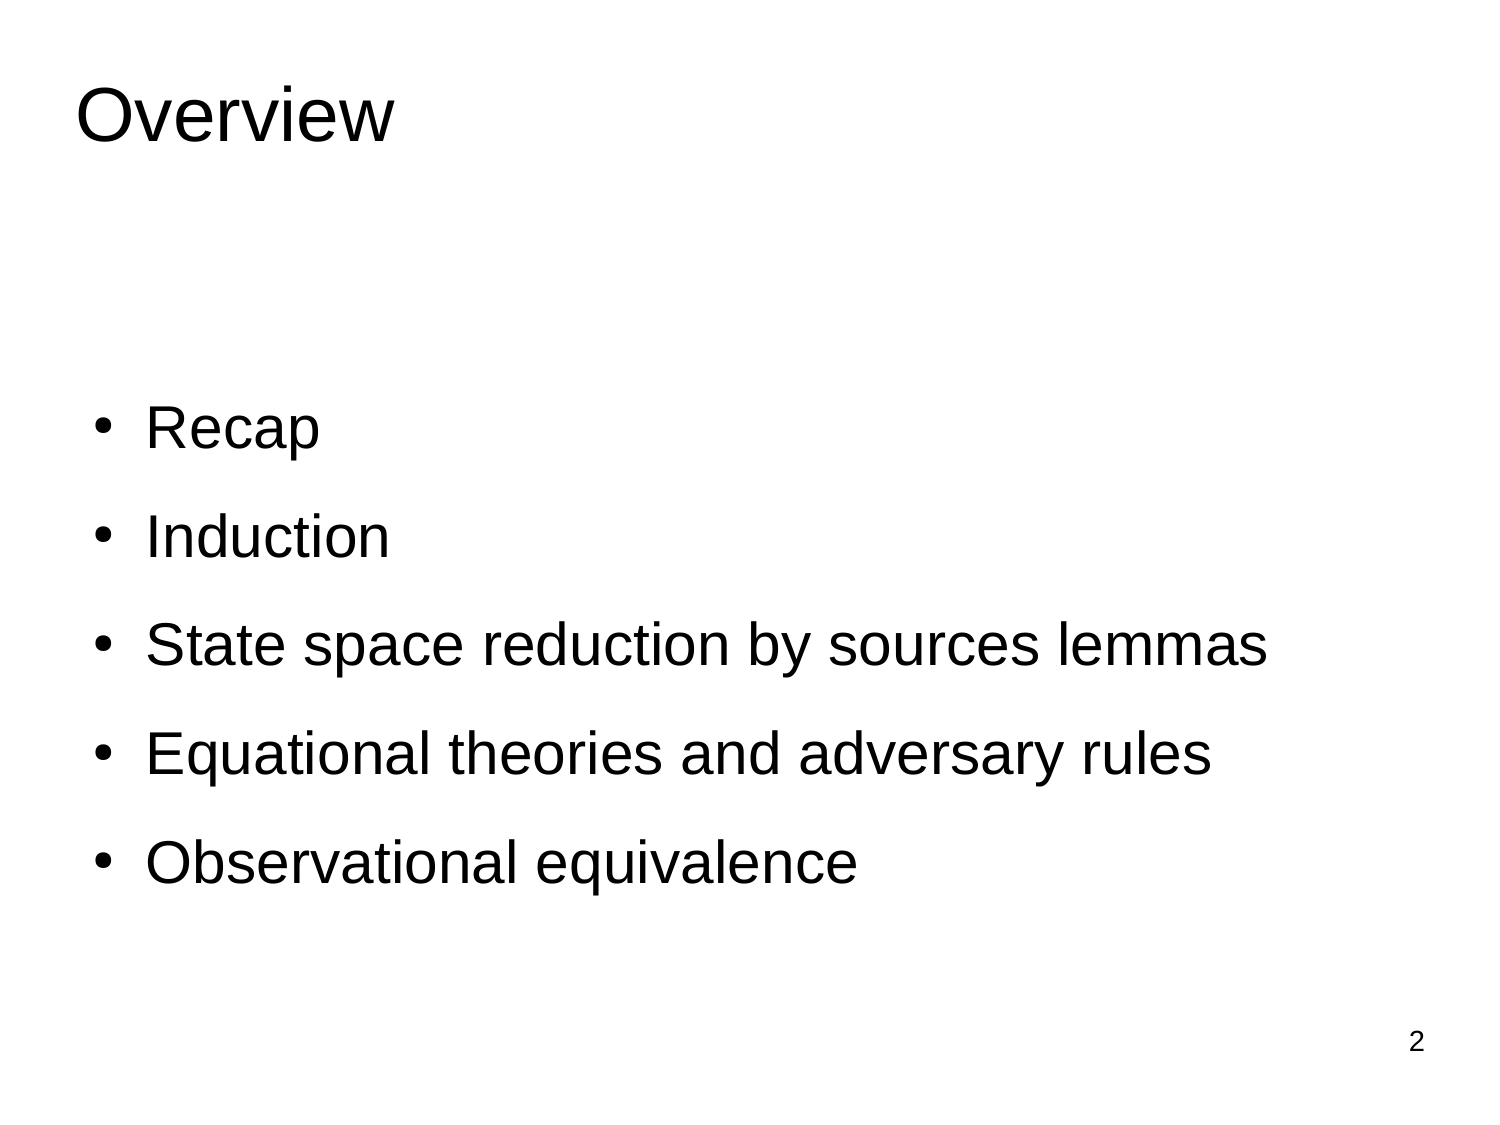

# Overview
Recap
Induction
State space reduction by sources lemmas
Equational theories and adversary rules
Observational equivalence
2